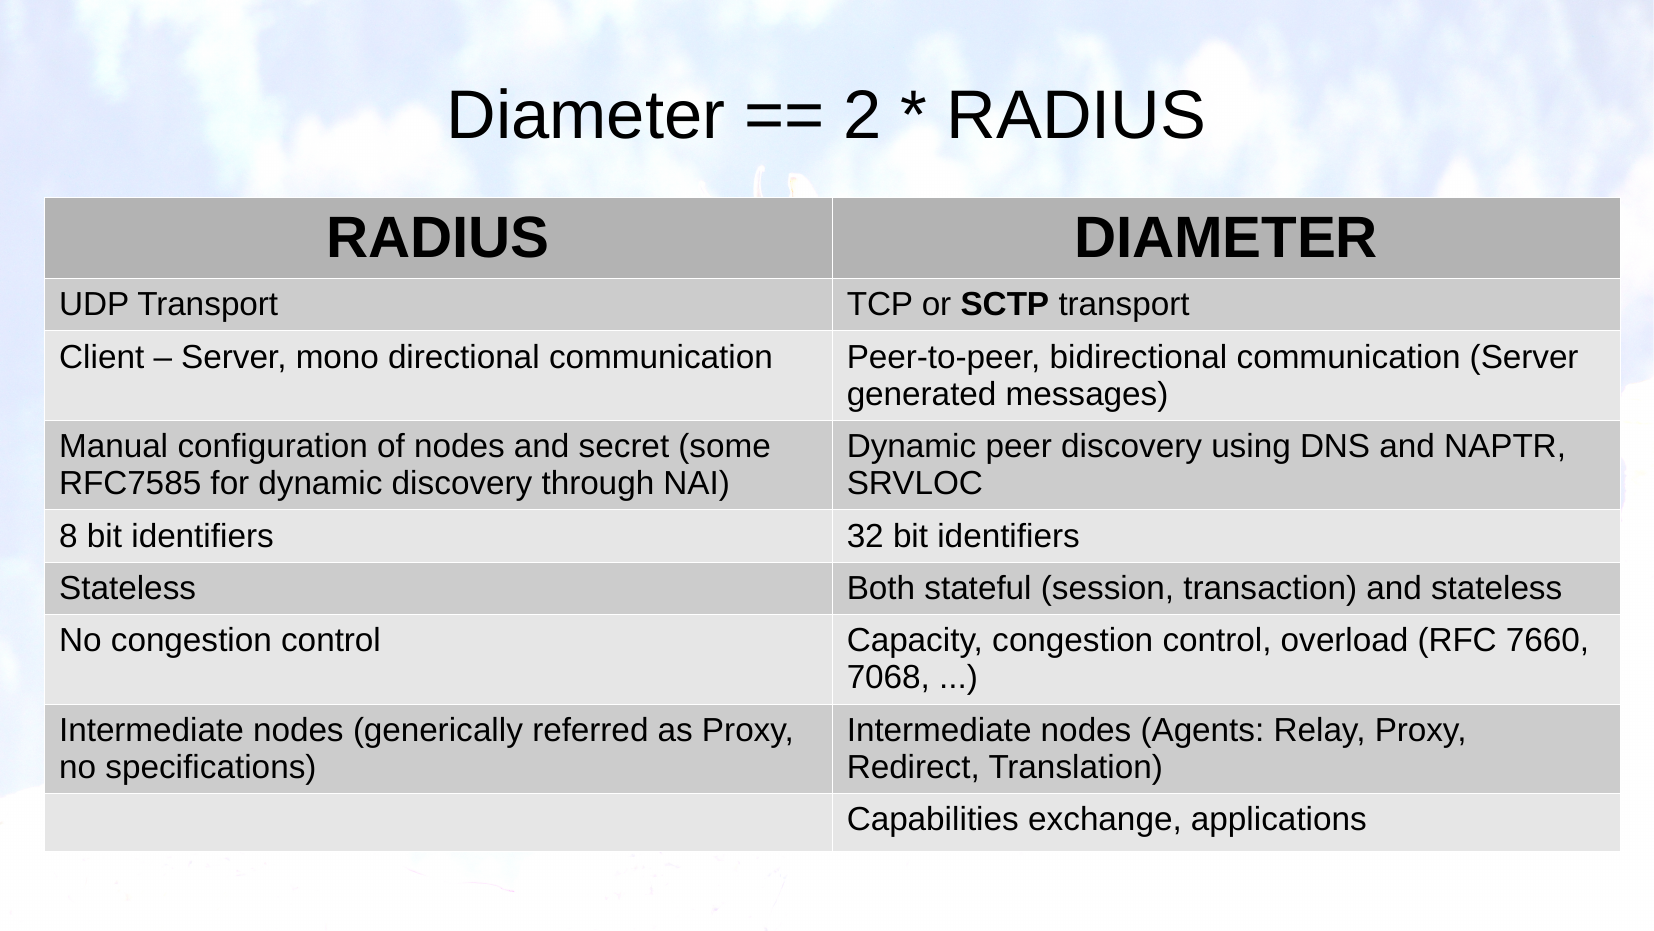

# Diameter == 2 * RADIUS
| RADIUS | DIAMETER |
| --- | --- |
| UDP Transport | TCP or SCTP transport |
| Client – Server, mono directional communication | Peer-to-peer, bidirectional communication (Server generated messages) |
| Manual configuration of nodes and secret (some RFC7585 for dynamic discovery through NAI) | Dynamic peer discovery using DNS and NAPTR, SRVLOC |
| 8 bit identifiers | 32 bit identifiers |
| Stateless | Both stateful (session, transaction) and stateless |
| No congestion control | Capacity, congestion control, overload (RFC 7660, 7068, ...) |
| Intermediate nodes (generically referred as Proxy, no specifications) | Intermediate nodes (Agents: Relay, Proxy, Redirect, Translation) |
| | Capabilities exchange, applications |